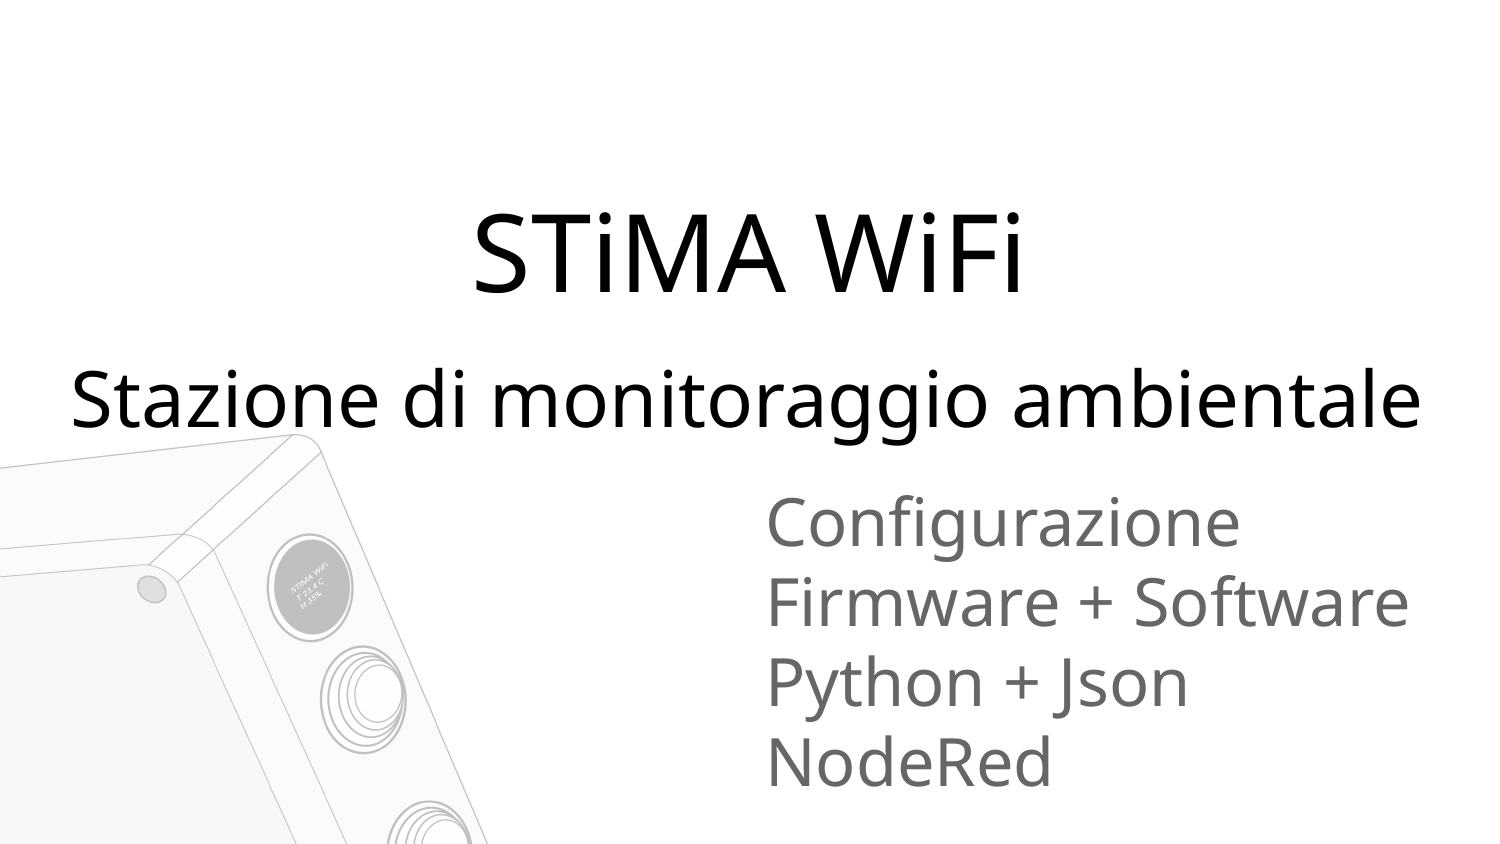

# STiMA WiFi
Stazione di monitoraggio ambientale
Configurazione
Firmware + Software
Python + Json
NodeRed